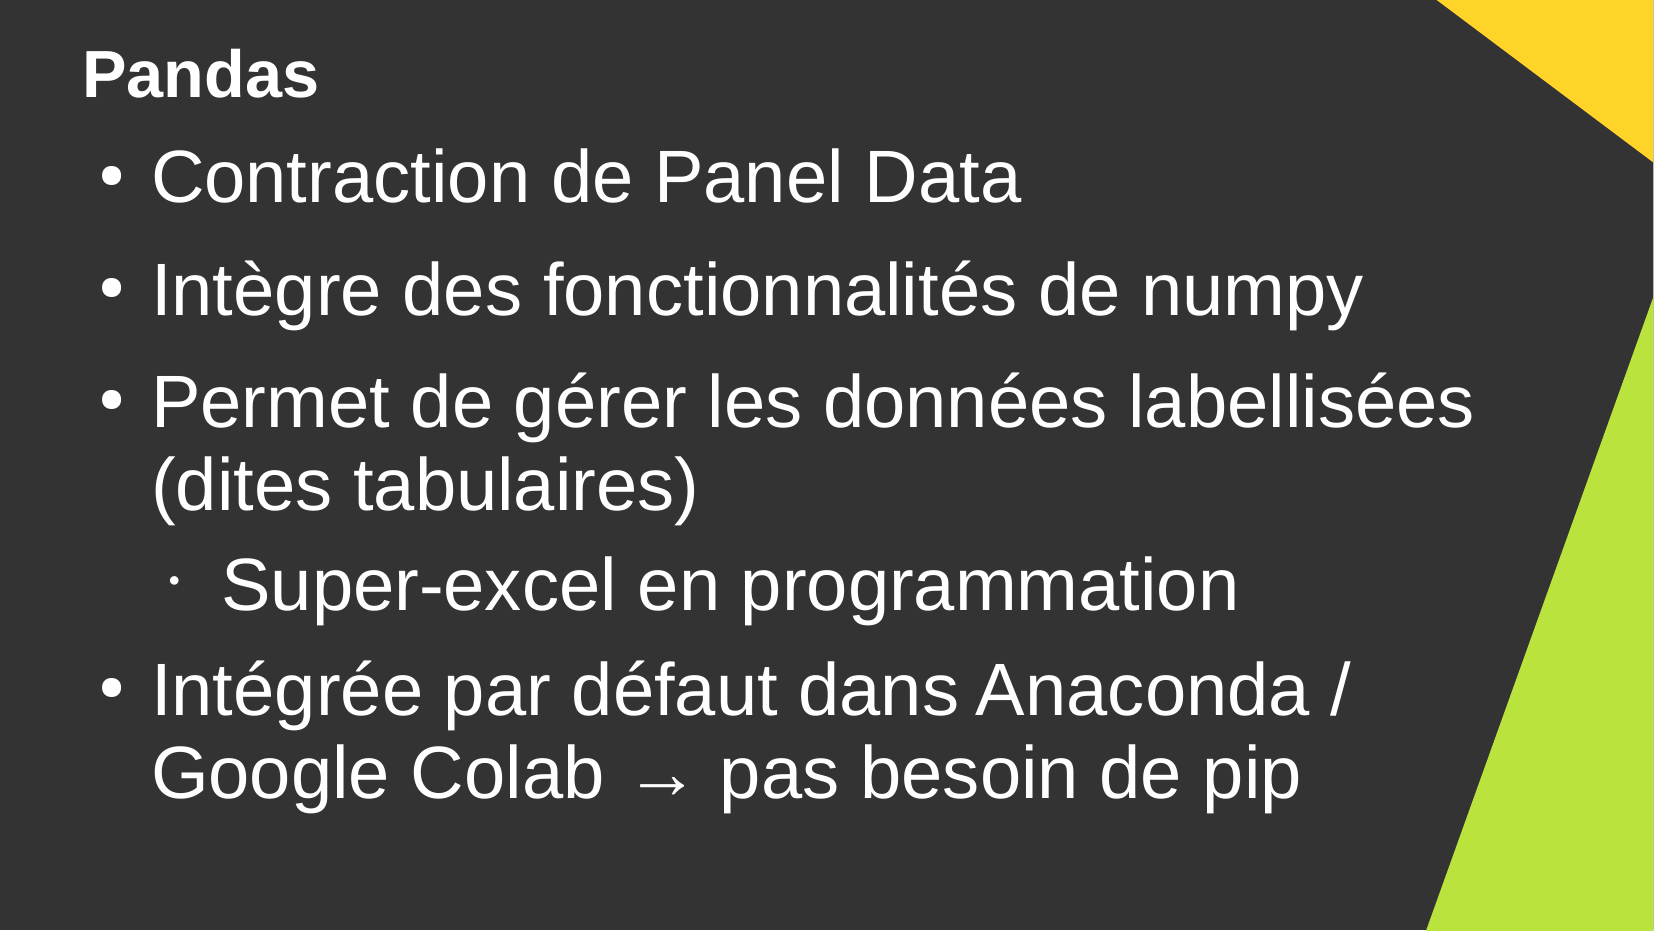

# Pandas
Contraction de Panel Data
Intègre des fonctionnalités de numpy
Permet de gérer les données labellisées (dites tabulaires)
Super-excel en programmation
Intégrée par défaut dans Anaconda / Google Colab → pas besoin de pip